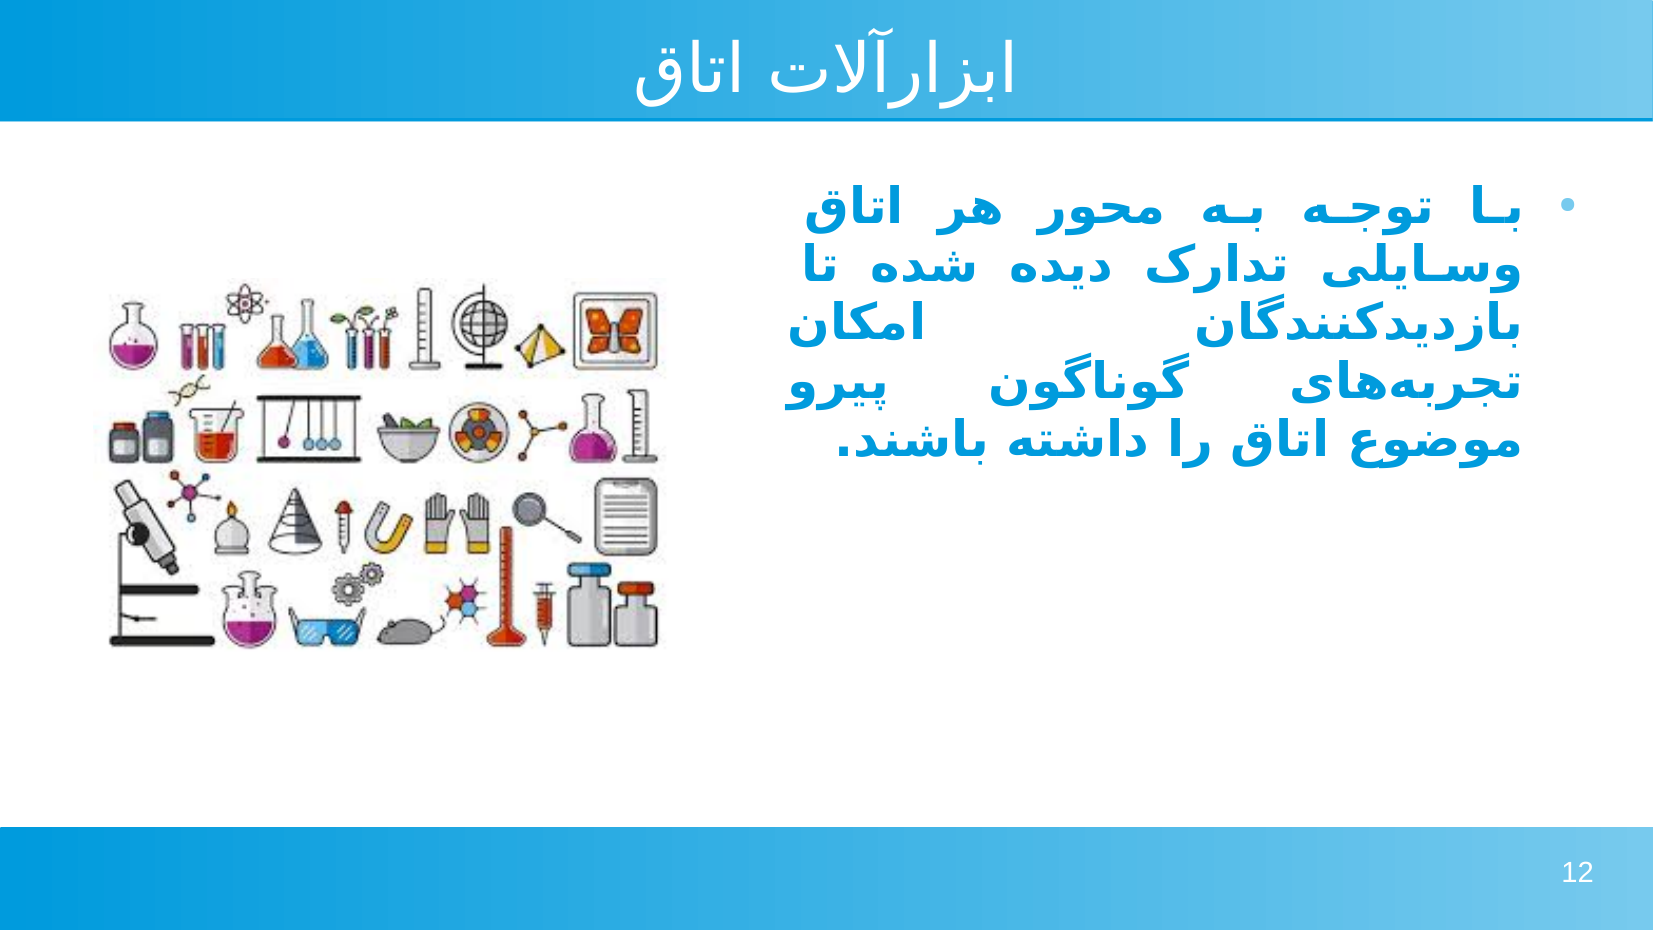

# ابزارآلات اتاق
با توجه به محور هر اتاق وسایلی تدارک دیده شده تا بازدیدکنندگان امکان تجربه‌های گوناگون پیرو موضوع اتاق را داشته باشند.
12